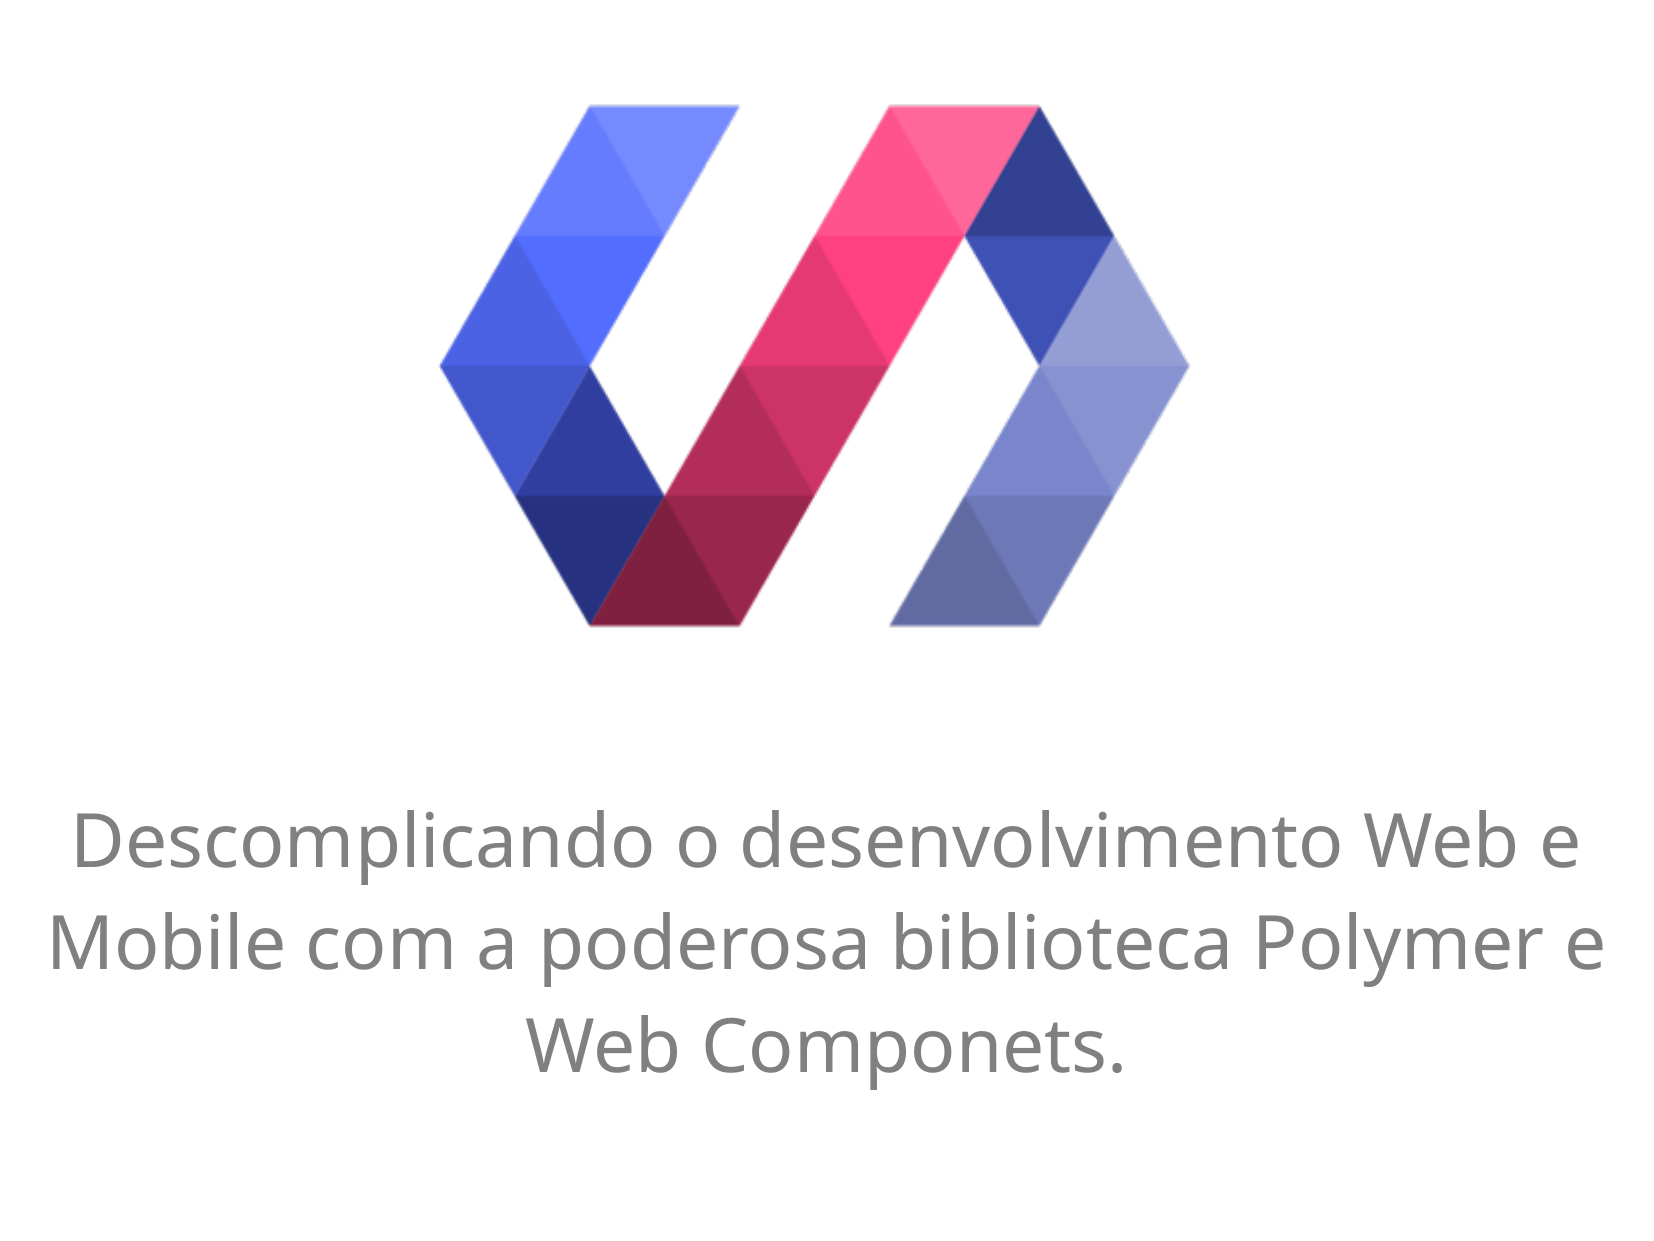

# Descomplicando o desenvolvimento Web e Mobile com a poderosa biblioteca Polymer e Web Componets.